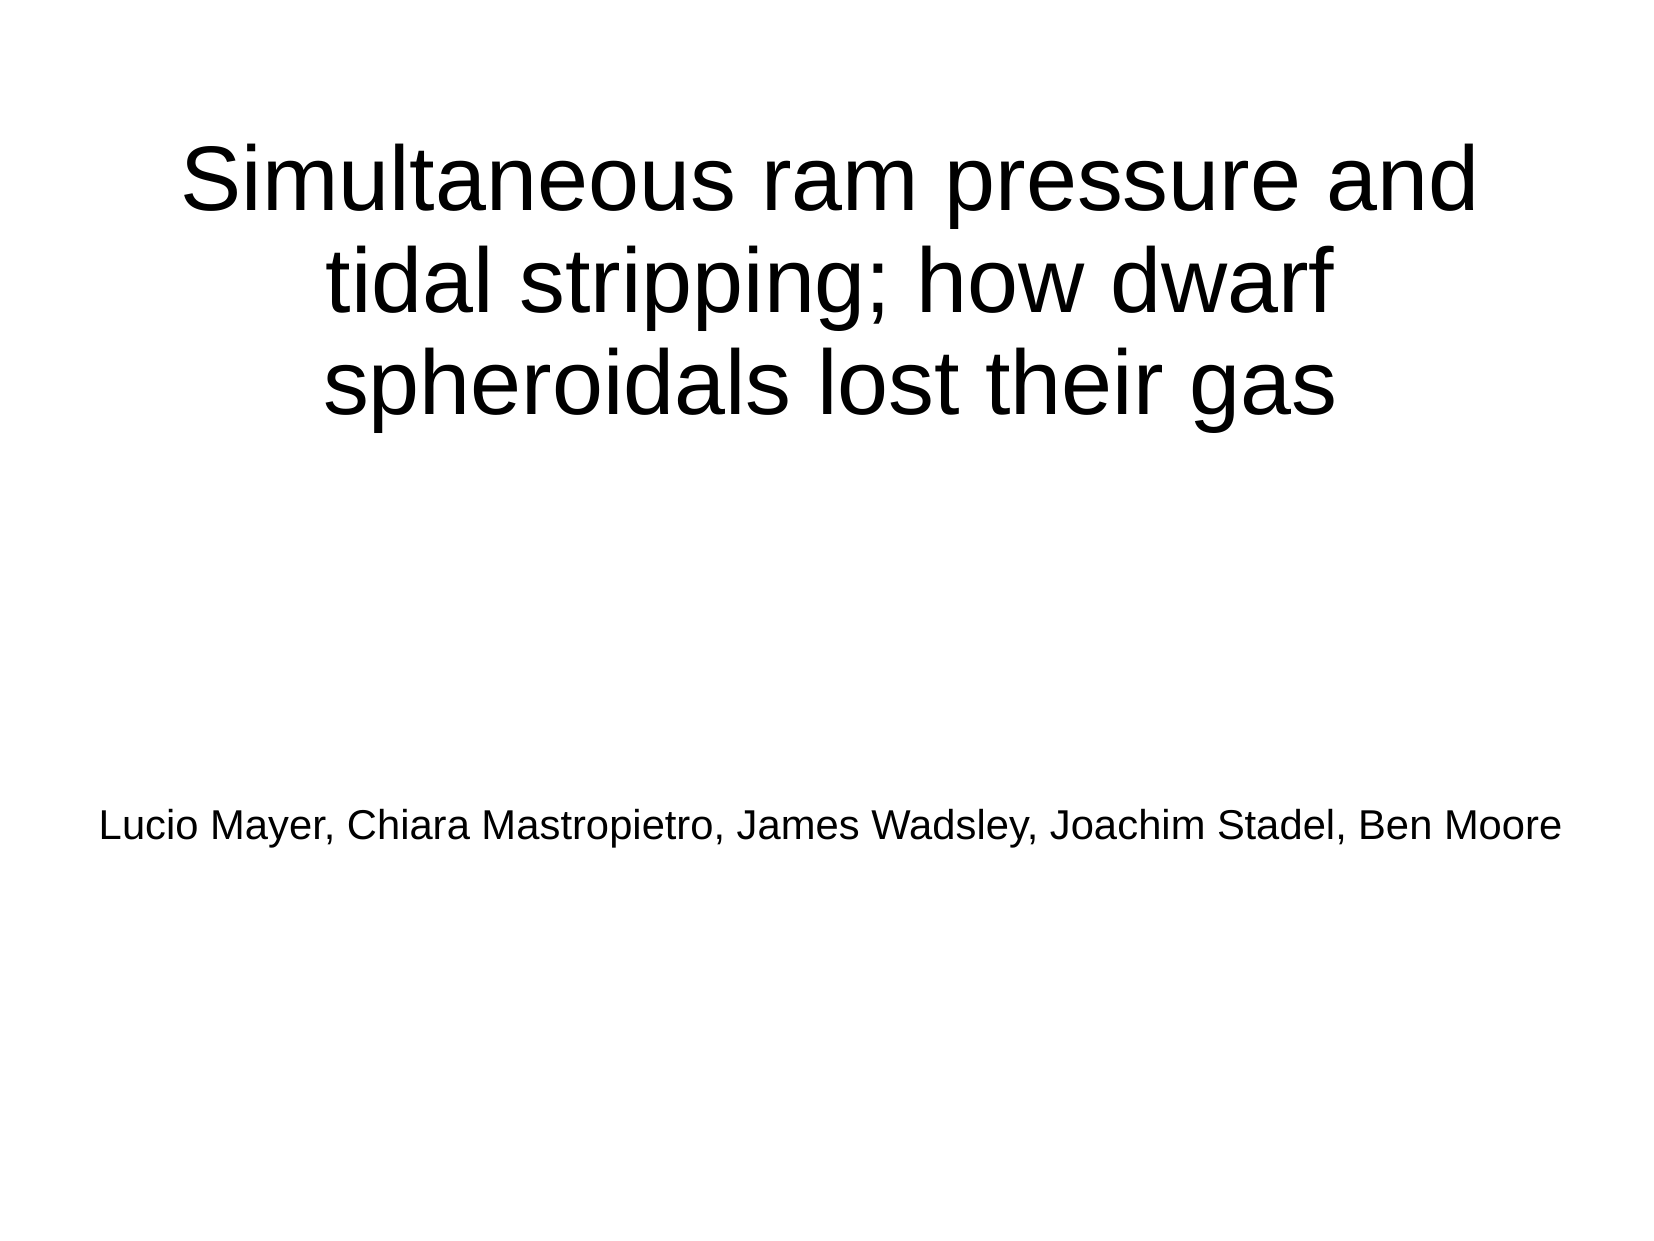

# Simultaneous ram pressure and tidal stripping; how dwarf spheroidals lost their gas
Lucio Mayer, Chiara Mastropietro, James Wadsley, Joachim Stadel, Ben Moore